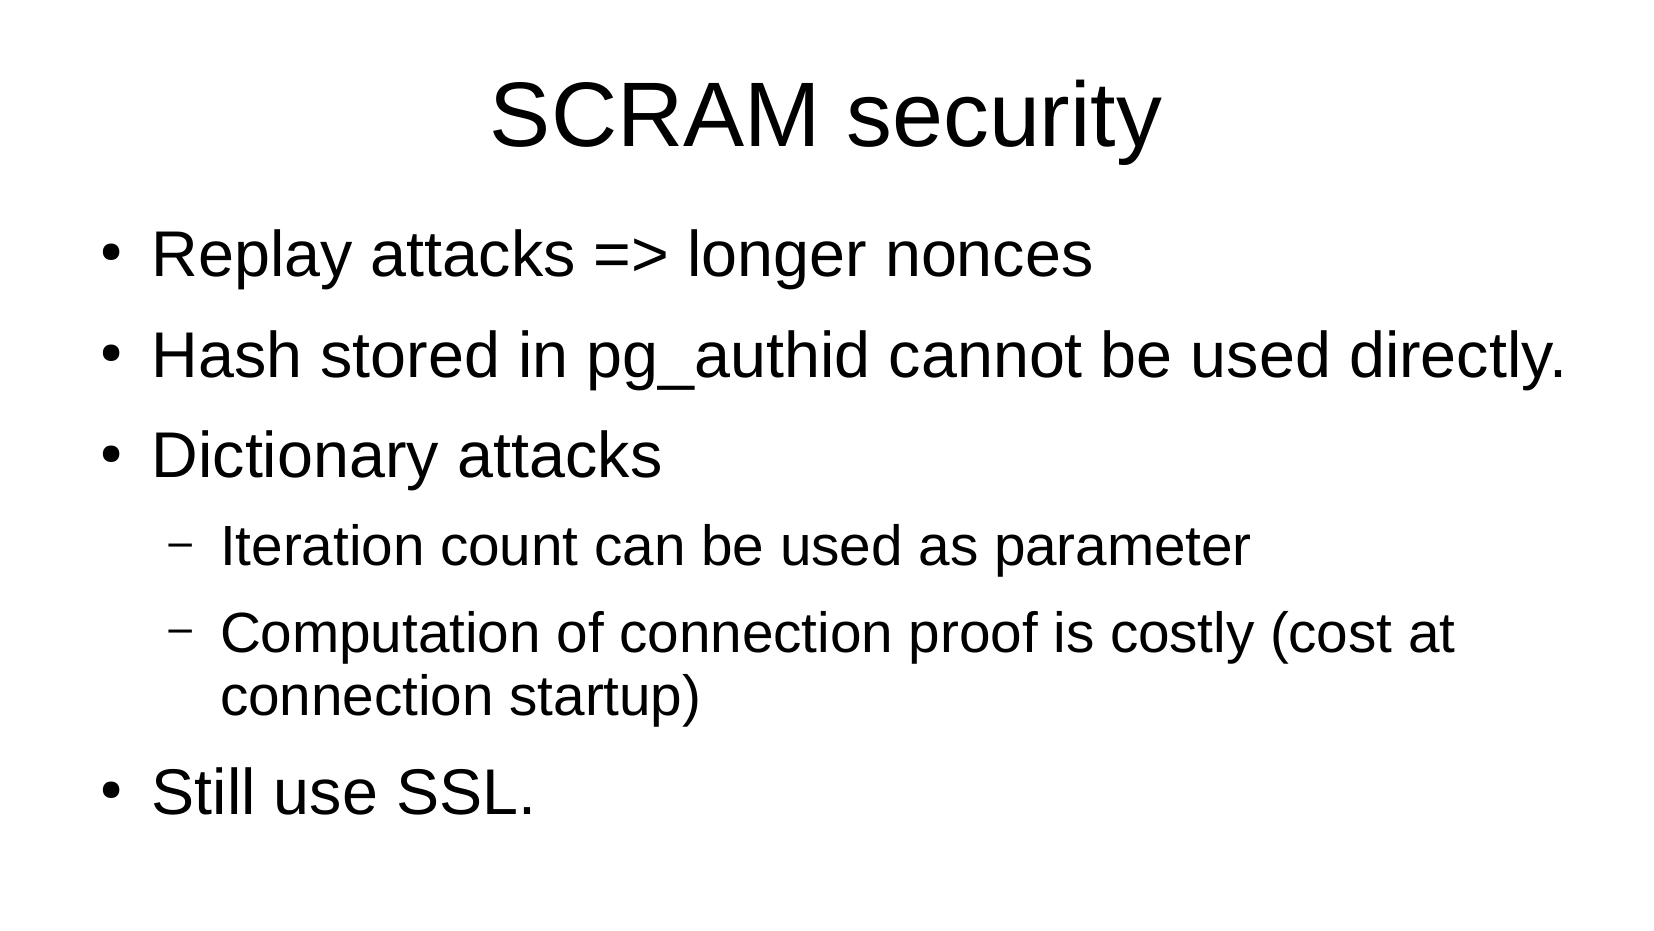

# SCRAM security
Replay attacks => longer nonces
Hash stored in pg_authid cannot be used directly.
Dictionary attacks
Iteration count can be used as parameter
Computation of connection proof is costly (cost at connection startup)
Still use SSL.